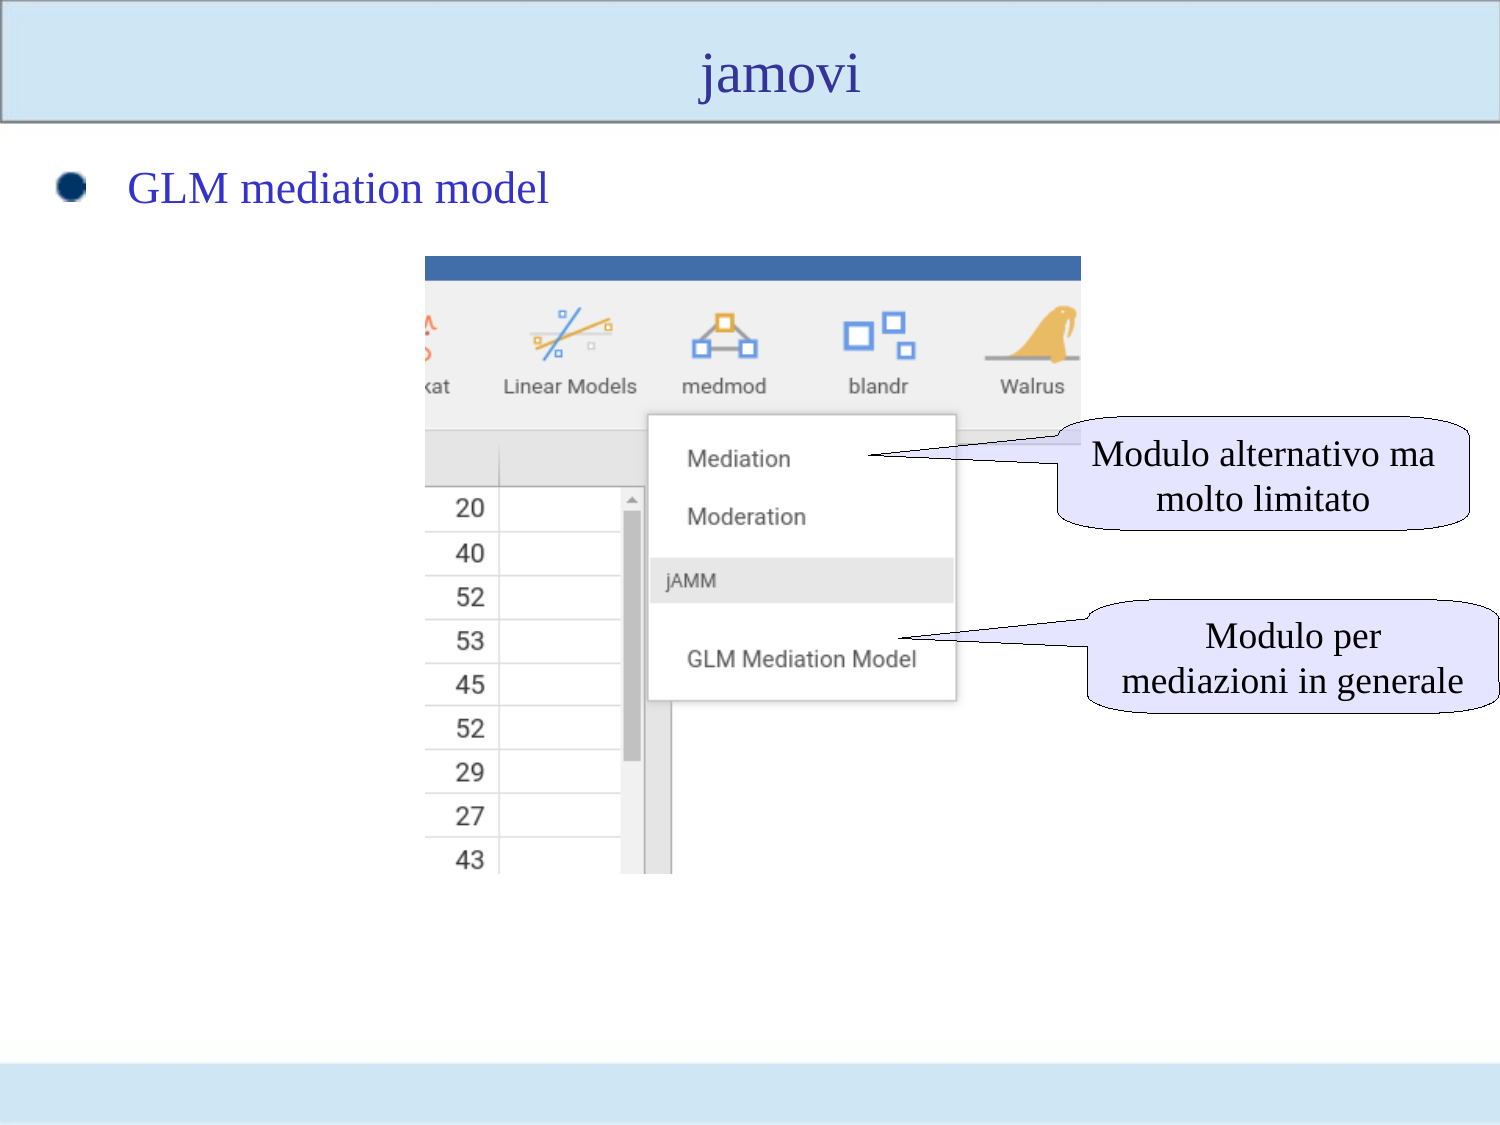

# jamovi
GLM mediation model
Modulo alternativo ma molto limitato
Modulo per mediazioni in generale